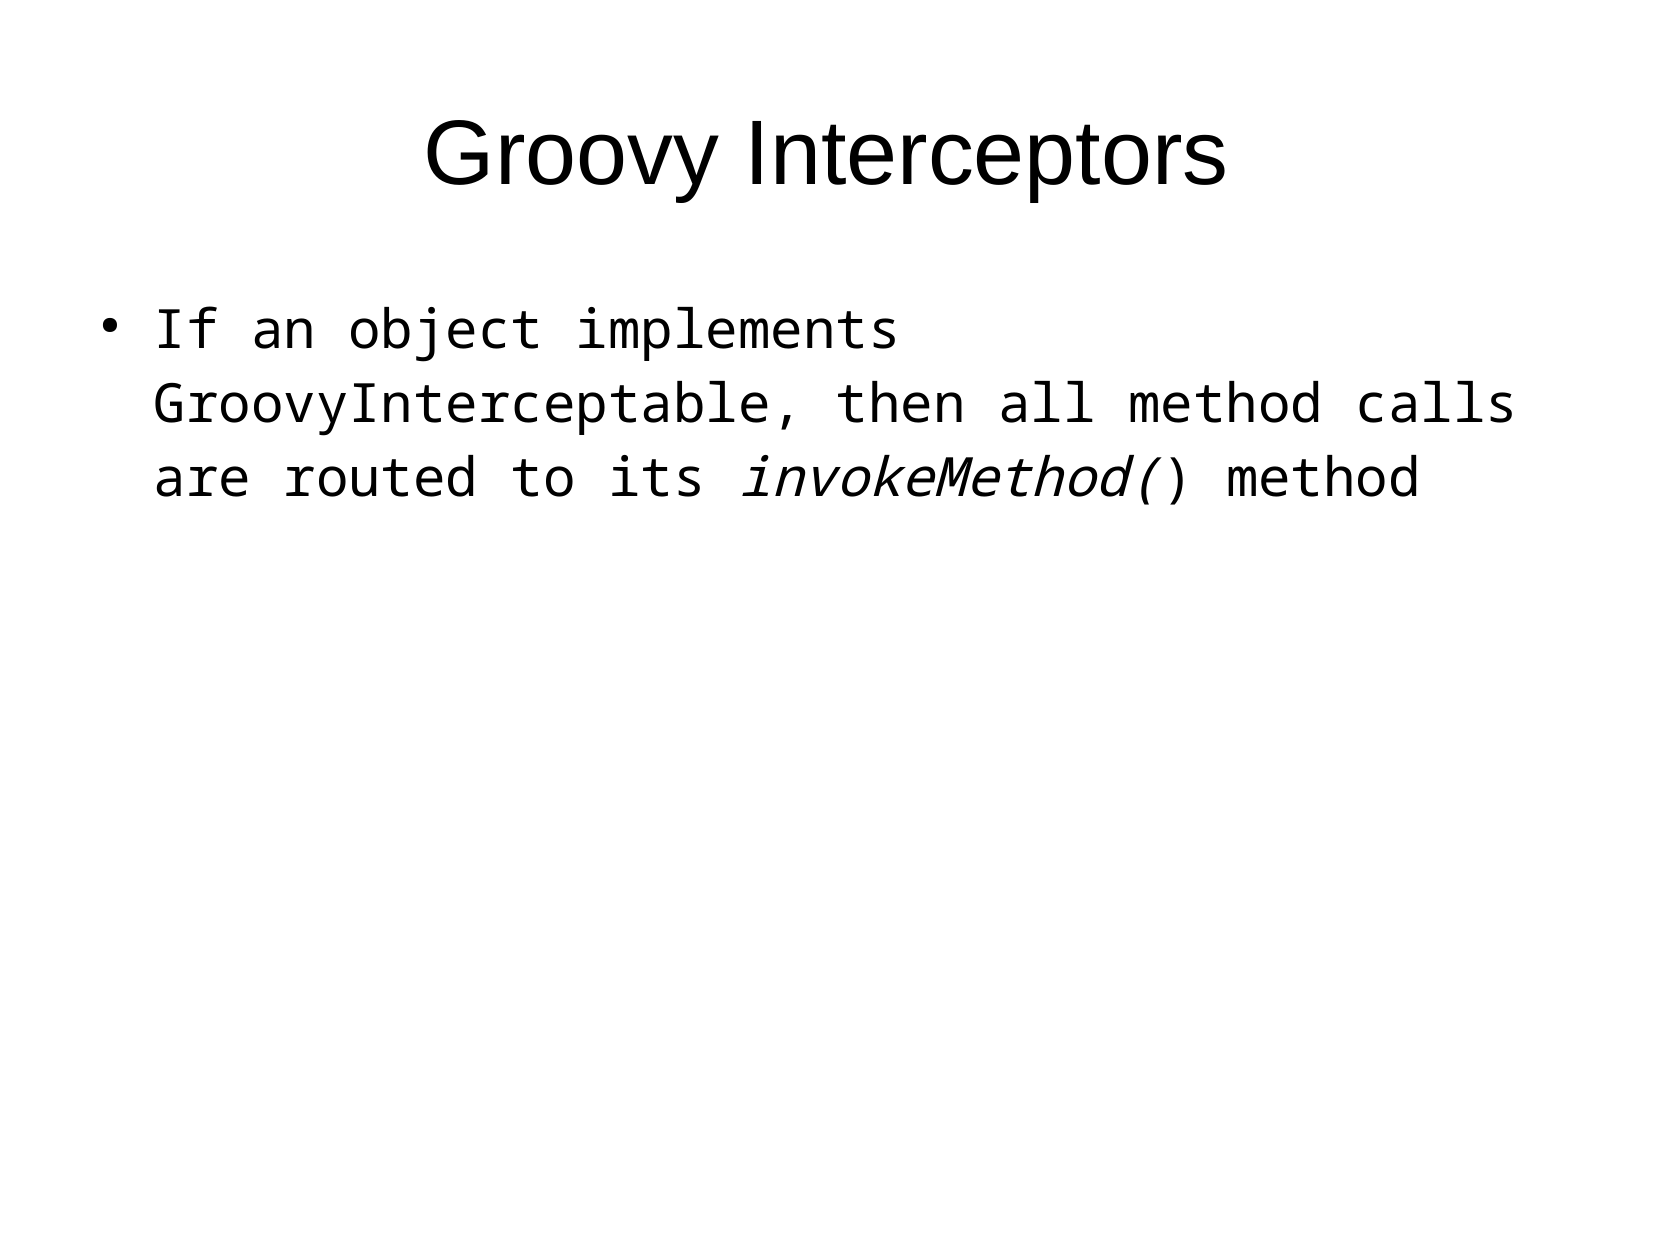

# Groovy Interceptors
If an object implements GroovyInterceptable, then all method calls are routed to its invokeMethod() method